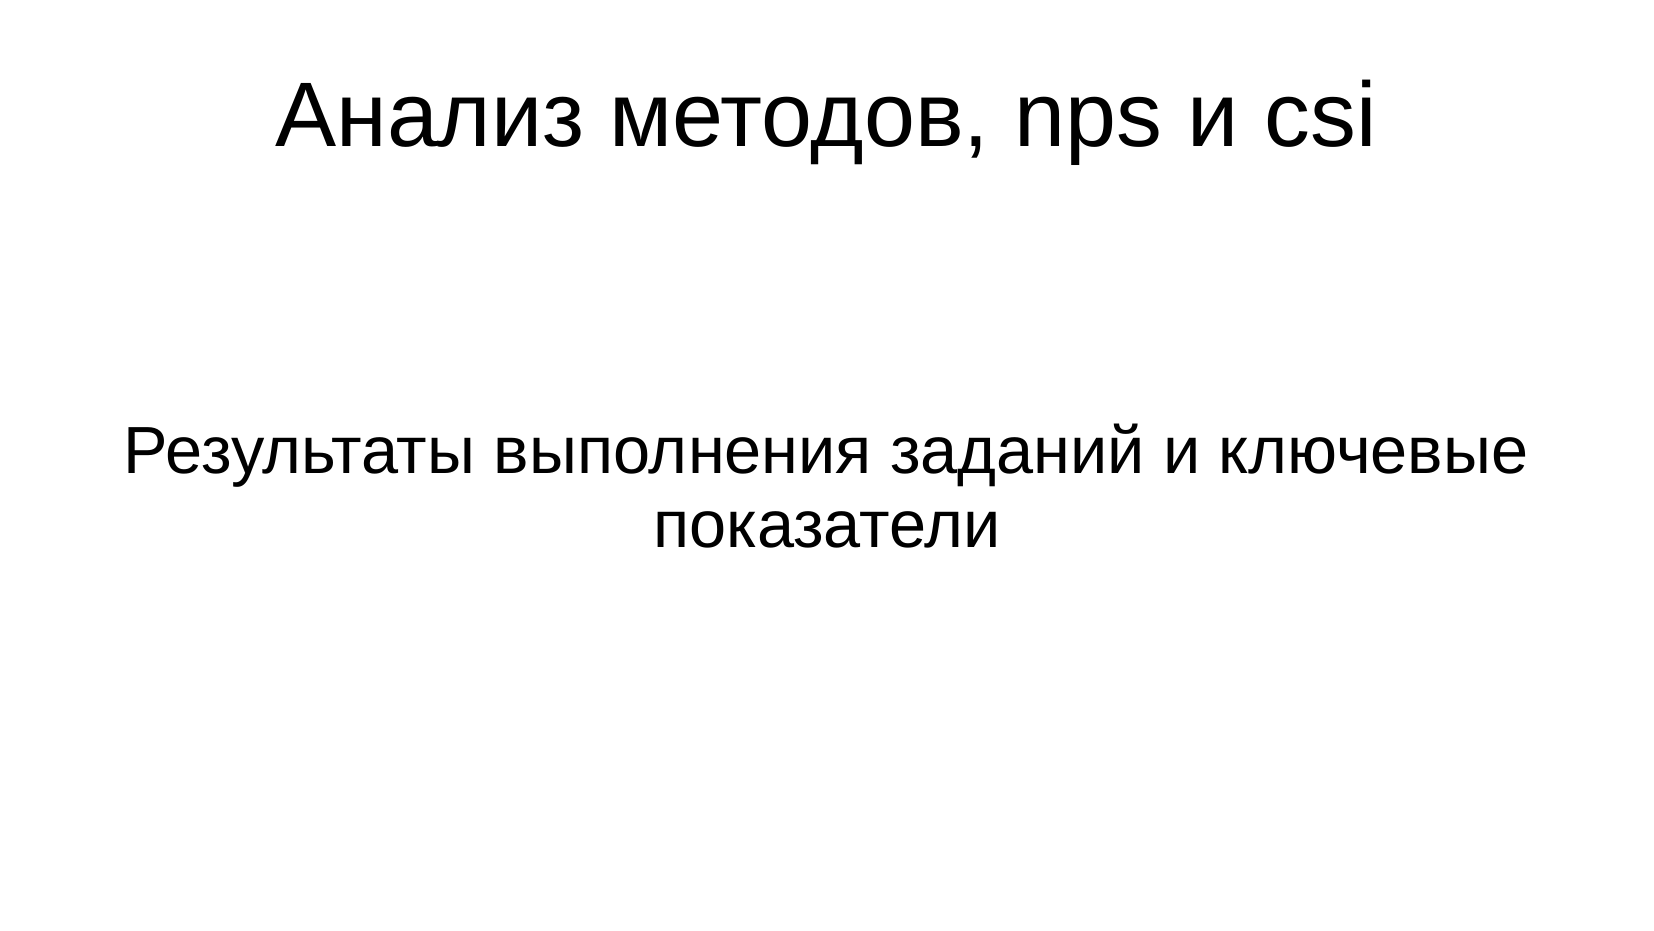

# Анализ методов, nps и csi
Результаты выполнения заданий и ключевые показатели